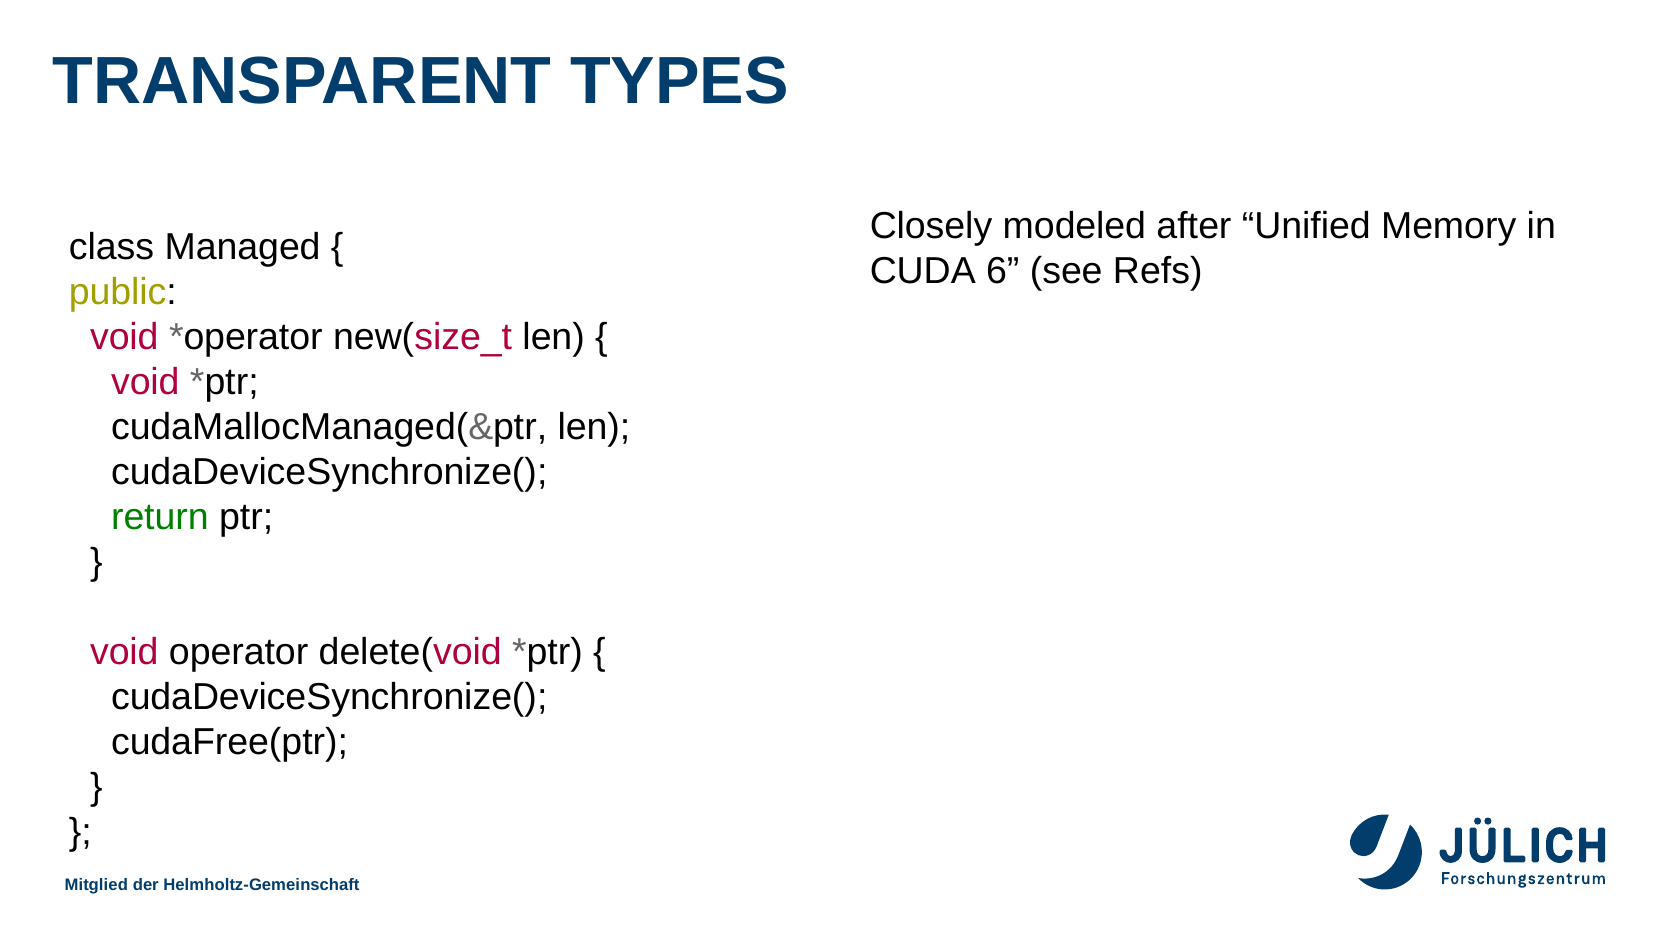

# Transparent Types
Closely modeled after “Unified Memory in
CUDA 6” (see Refs)
class Managed {
public:
 void *operator new(size_t len) {
 void *ptr;
 cudaMallocManaged(&ptr, len);
 cudaDeviceSynchronize();
 return ptr;
 }
 void operator delete(void *ptr) {
 cudaDeviceSynchronize();
 cudaFree(ptr);
 }
};